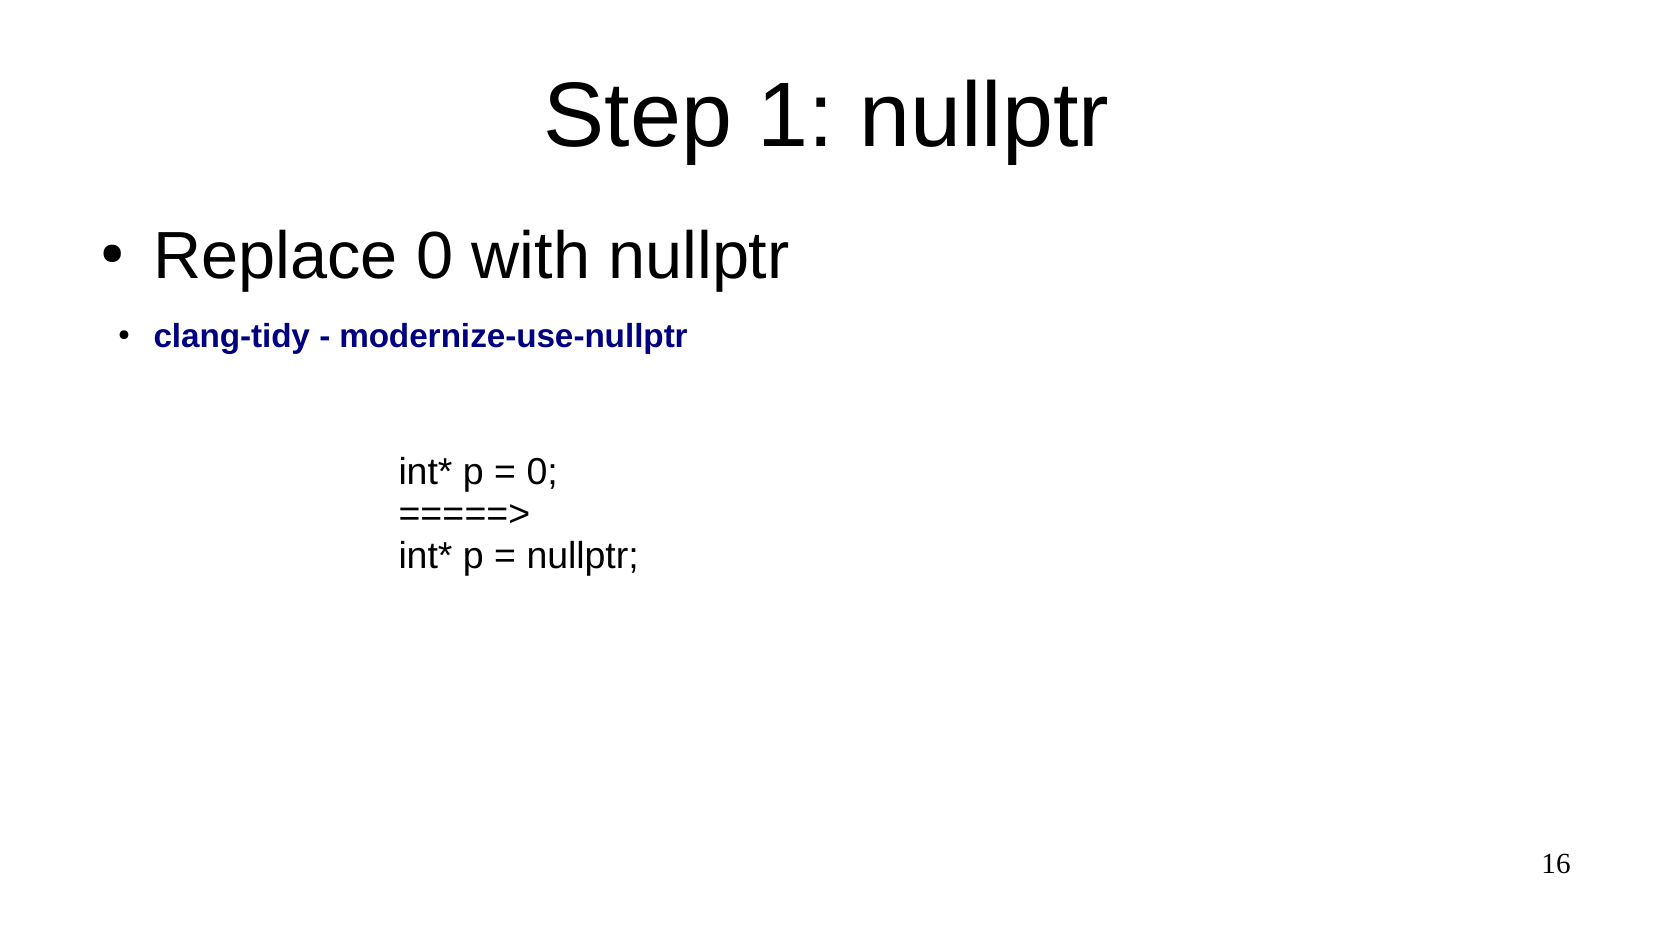

# Step 1: nullptr
Replace 0 with nullptr
clang-tidy - modernize-use-nullptr
int* p = 0;
=====>
int* p = nullptr;
16